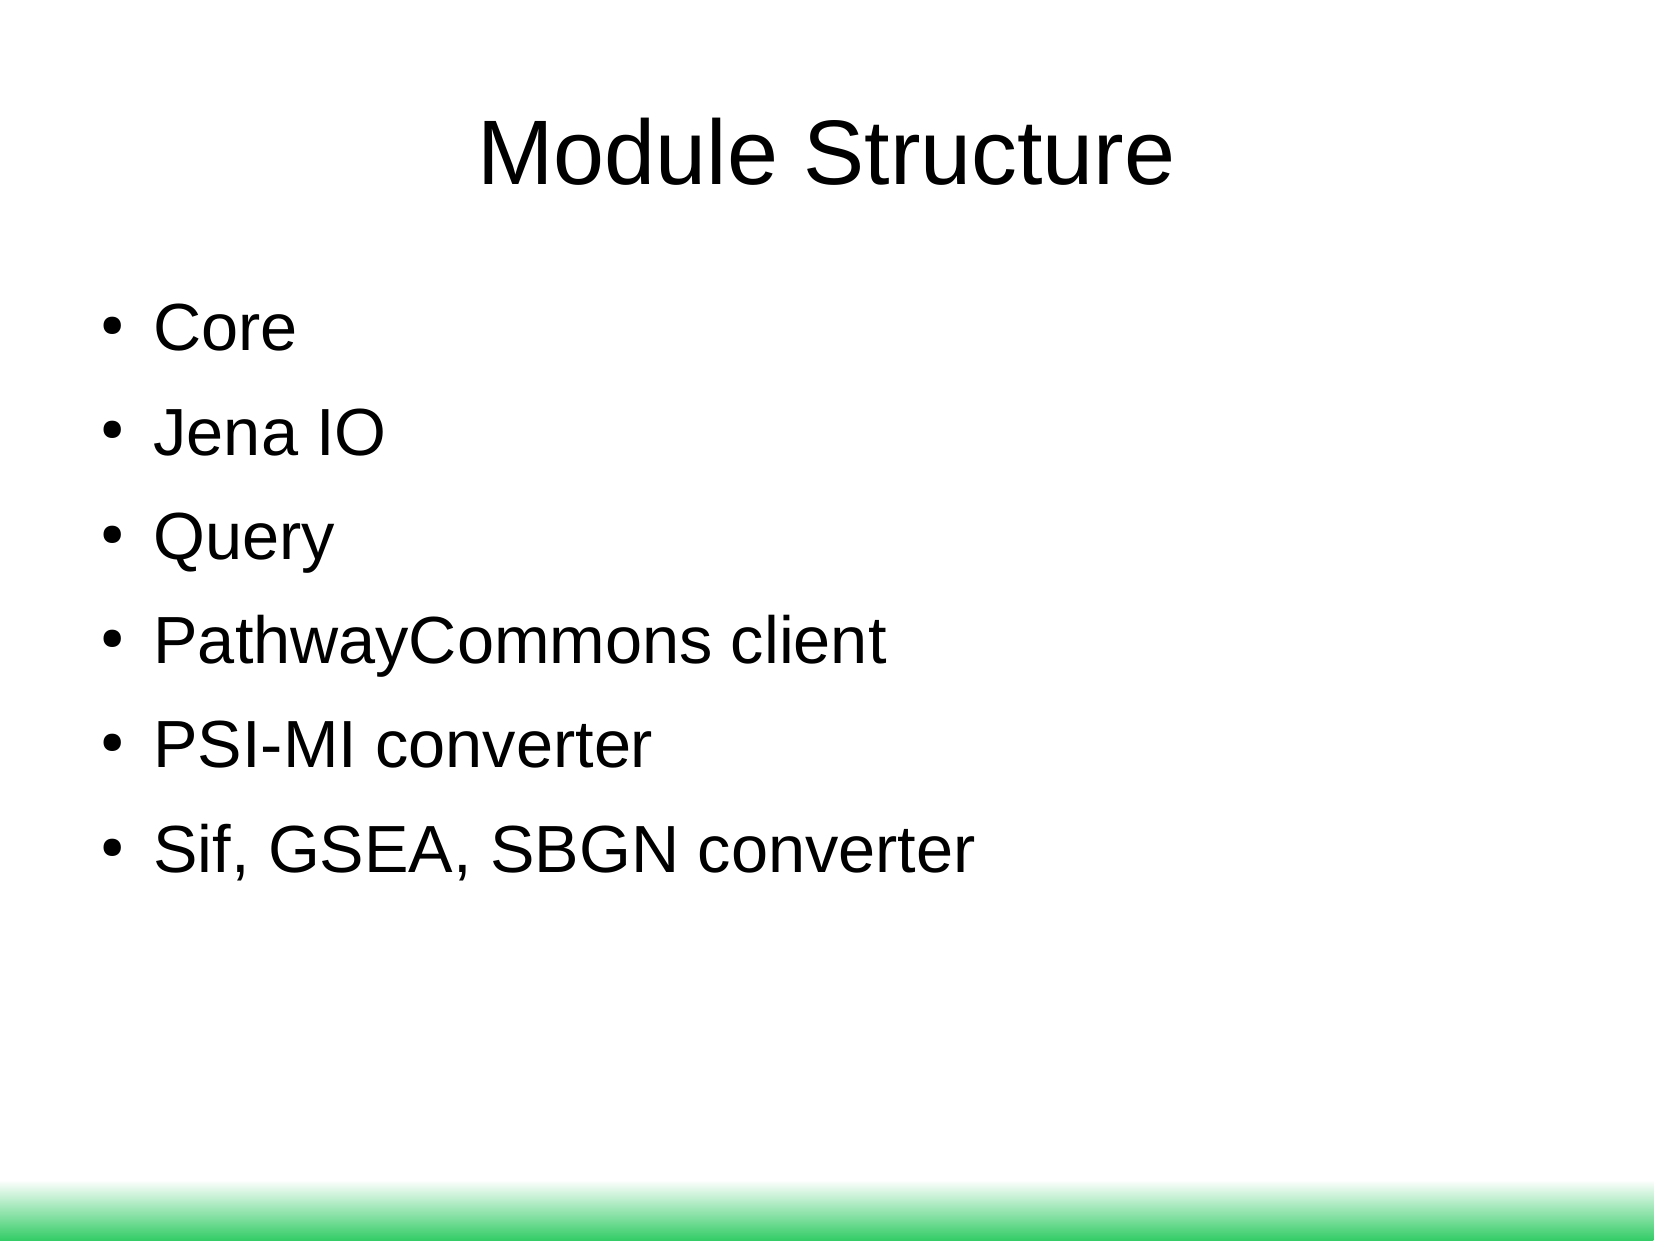

# Module Structure
Core
Jena IO
Query
PathwayCommons client
PSI-MI converter
Sif, GSEA, SBGN converter